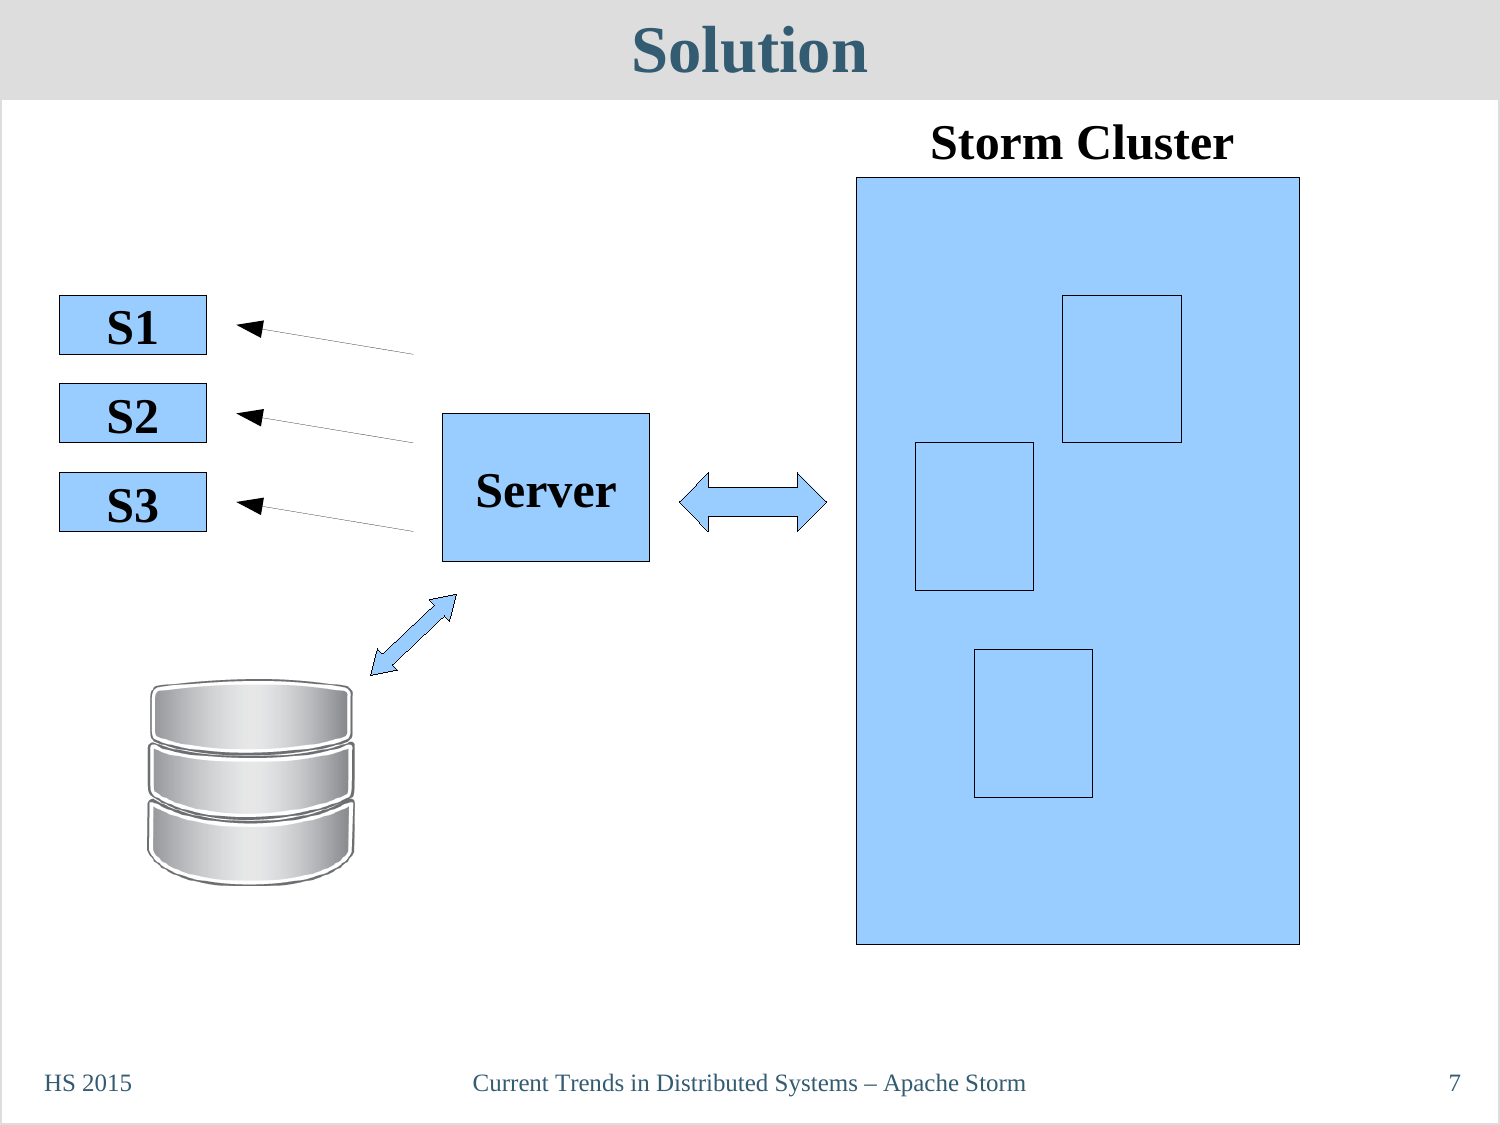

# Solution
Storm Cluster
S1
S2
Server
S3
HS 2015
Current Trends in Distributed Systems – Apache Storm